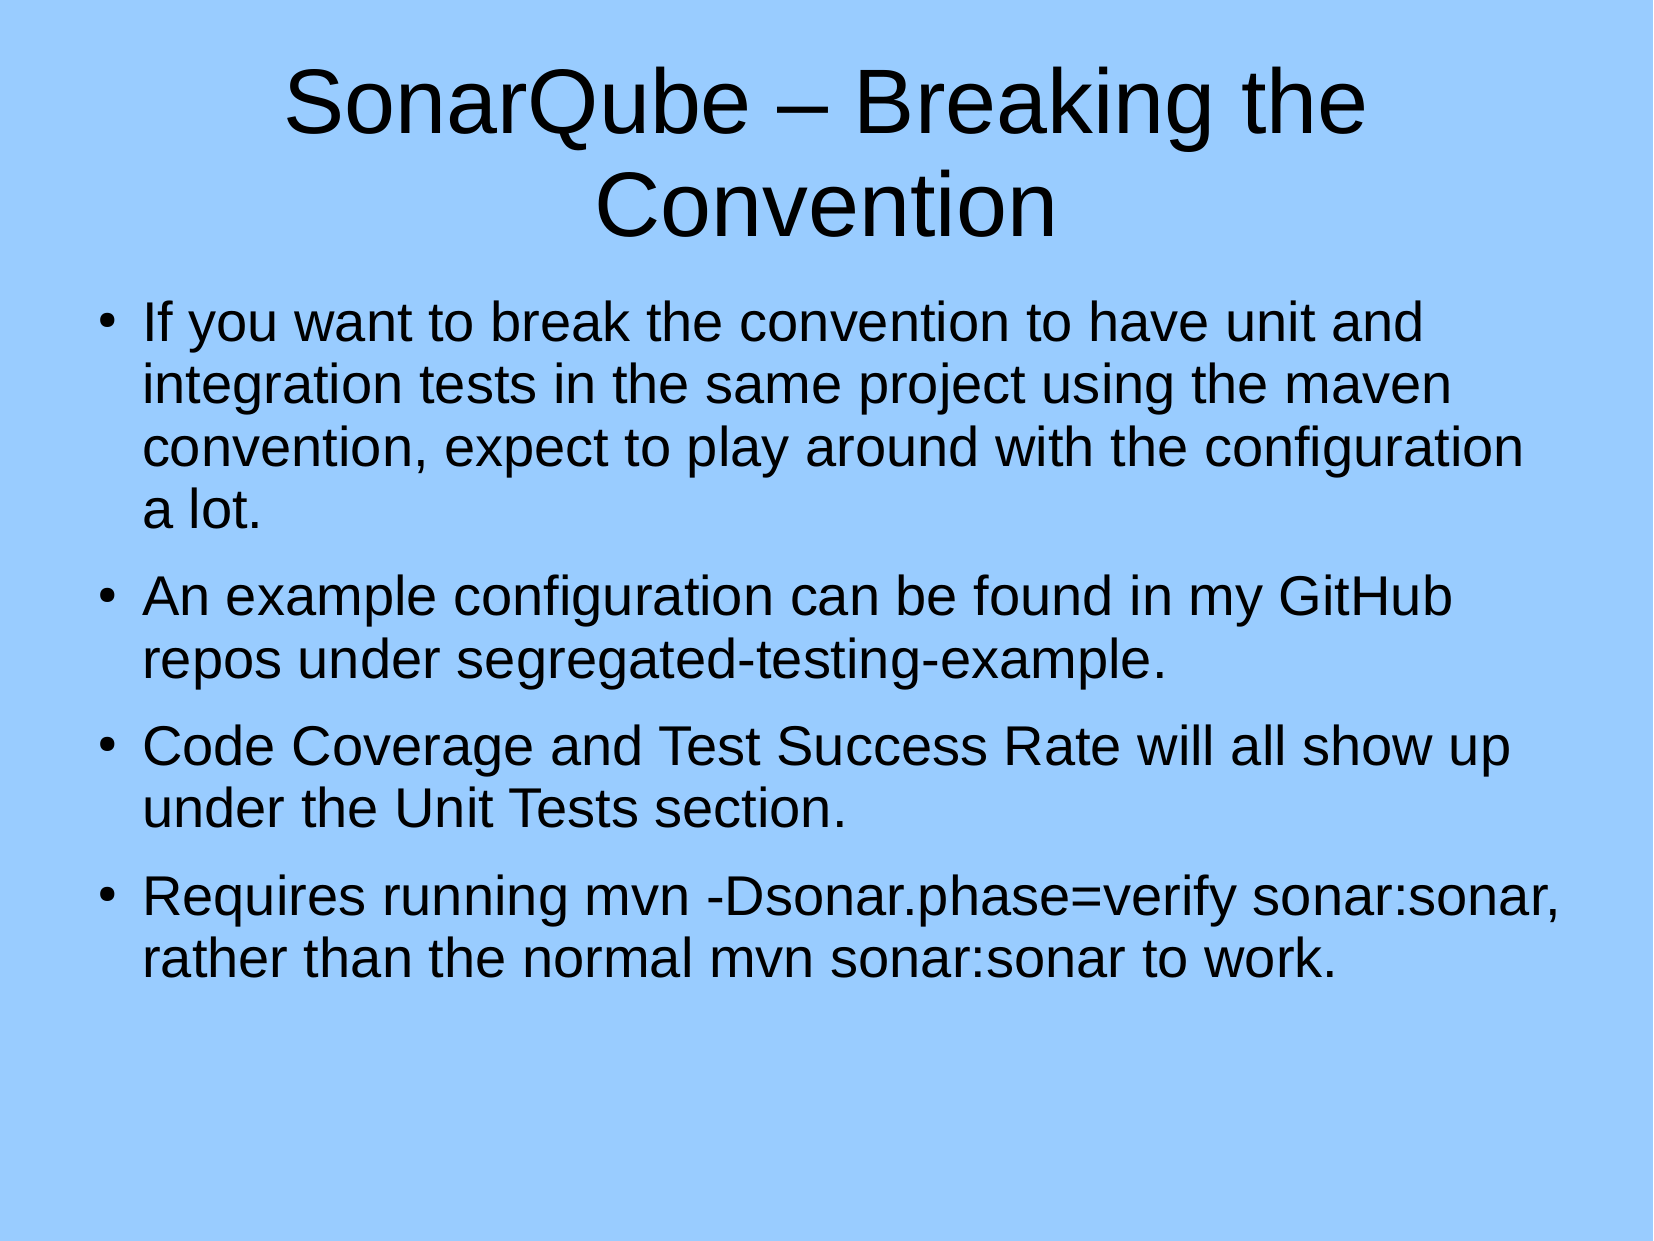

# SonarQube – Breaking the Convention
If you want to break the convention to have unit and integration tests in the same project using the maven convention, expect to play around with the configuration a lot.
An example configuration can be found in my GitHub repos under segregated-testing-example.
Code Coverage and Test Success Rate will all show up under the Unit Tests section.
Requires running mvn -Dsonar.phase=verify sonar:sonar, rather than the normal mvn sonar:sonar to work.